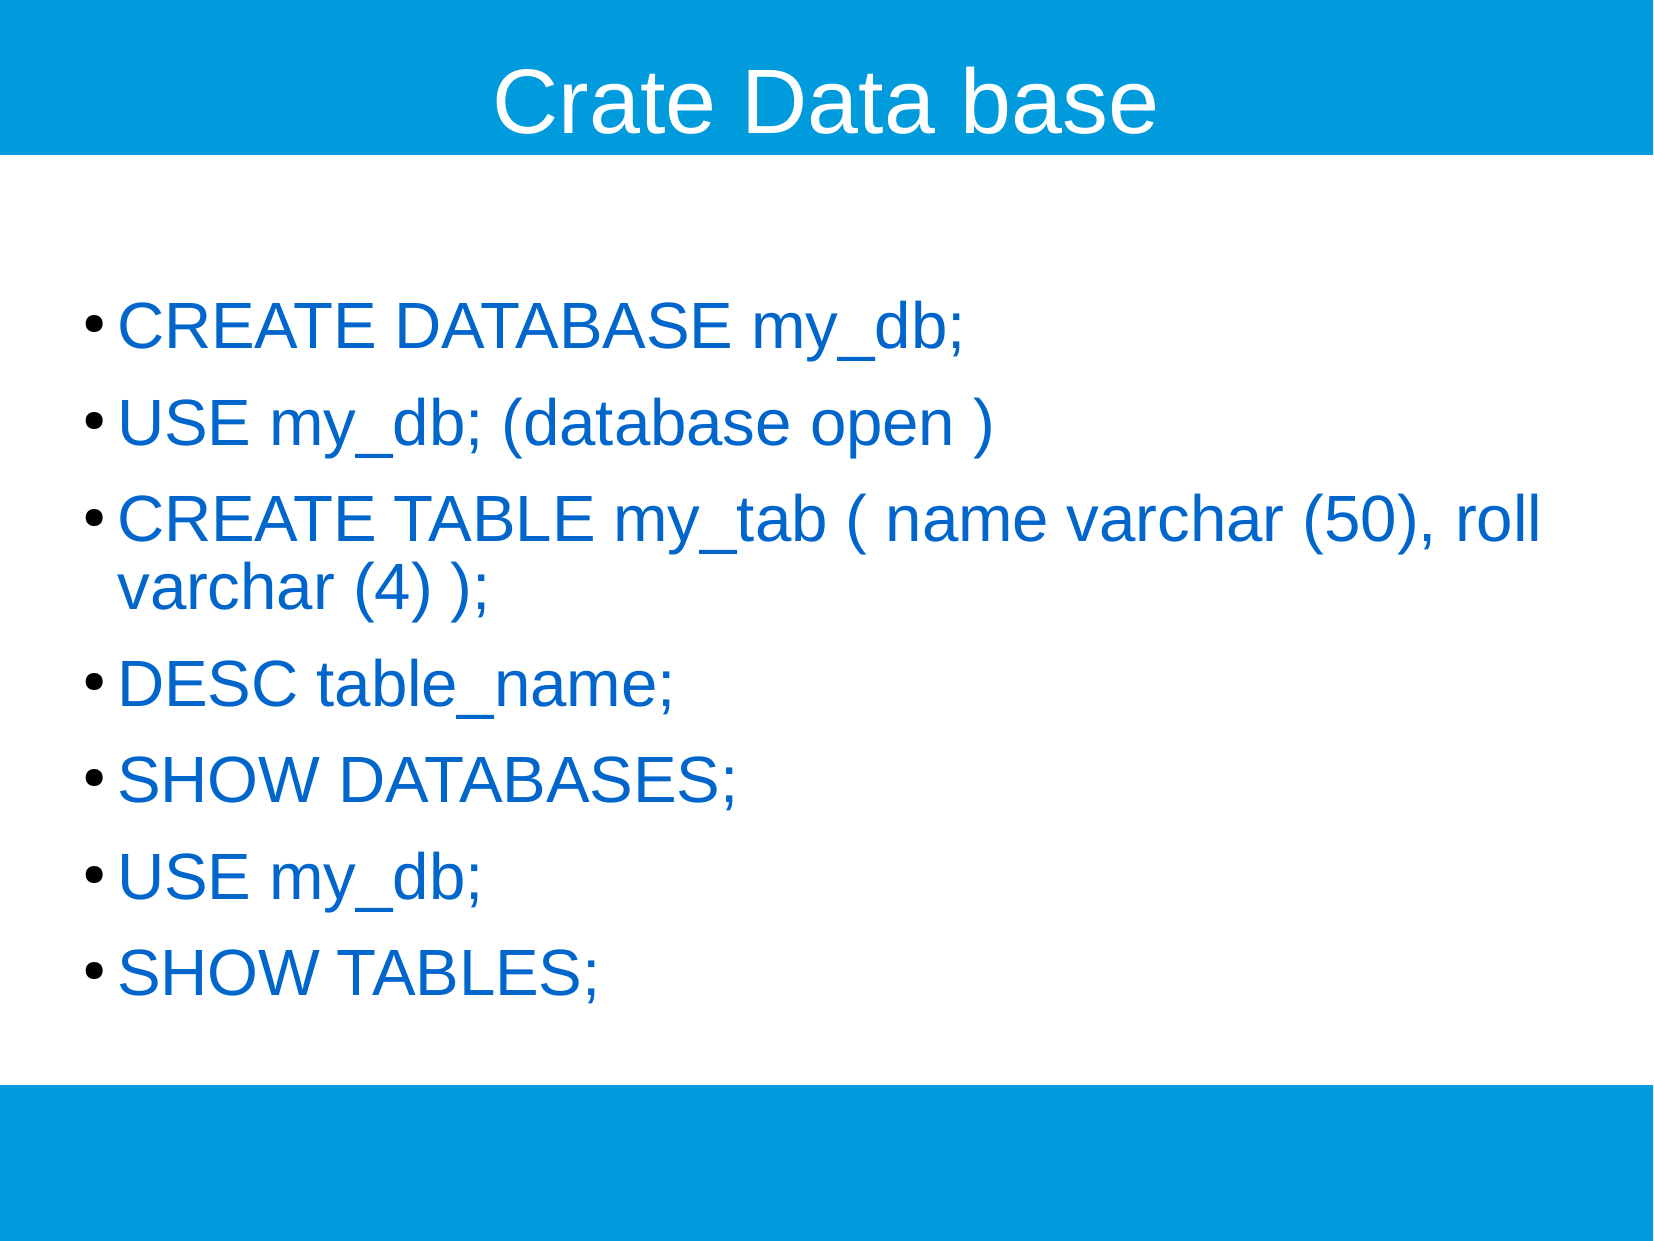

# Crate Data base
CREATE DATABASE my_db;
USE my_db; (database open )
CREATE TABLE my_tab ( name varchar (50), roll varchar (4) );
DESC table_name;
SHOW DATABASES;
USE my_db;
SHOW TABLES;